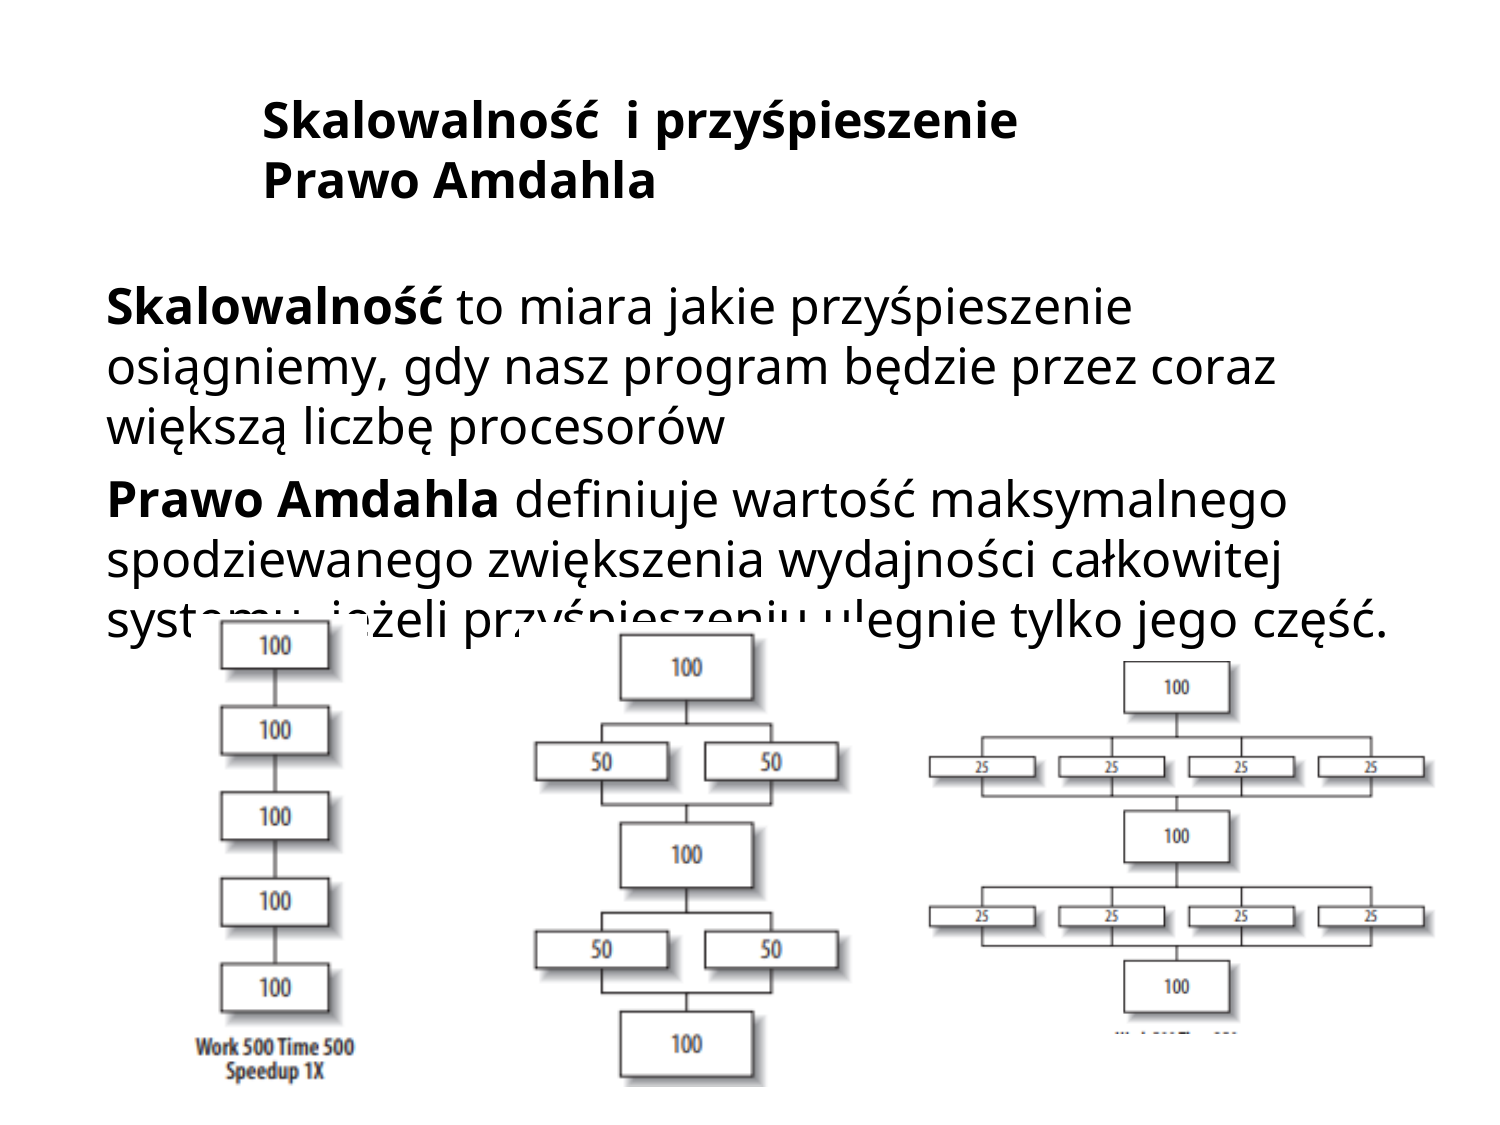

# Skalowalność i przyśpieszenie Prawo Amdahla
Skalowalność to miara jakie przyśpieszenie osiągniemy, gdy nasz program będzie przez coraz większą liczbę procesorów
Prawo Amdahla definiuje wartość maksymalnego spodziewanego zwiększenia wydajności całkowitej systemu, jeżeli przyśpieszeniu ulegnie tylko jego część.